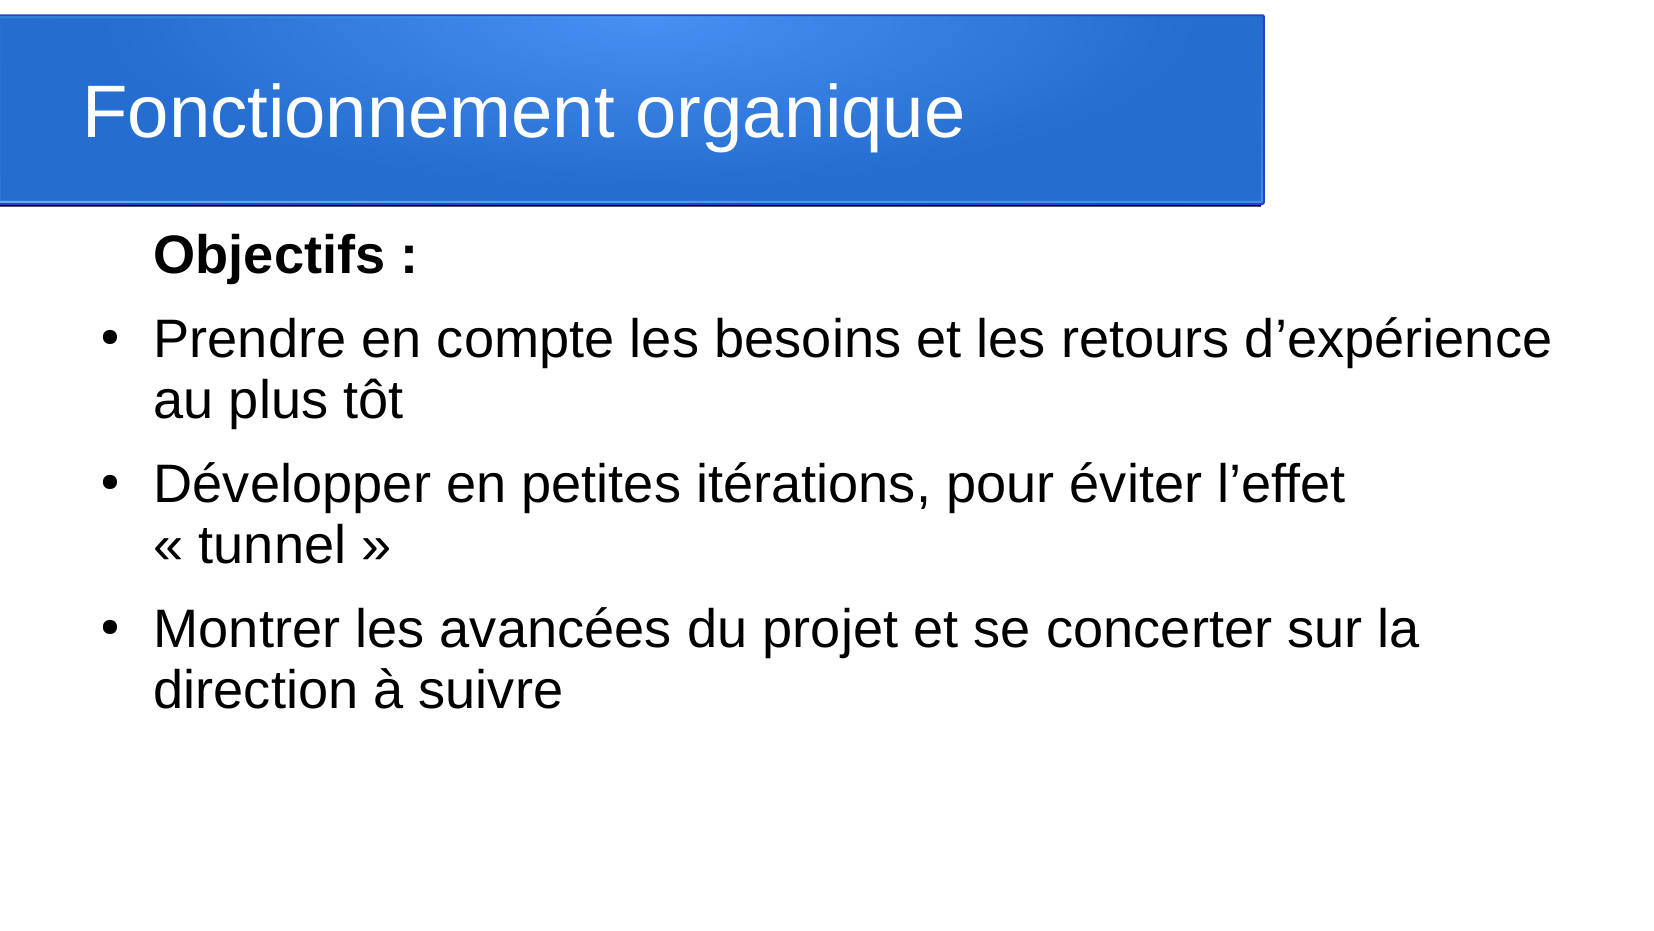

# Fonctionnement organique
Objectifs :
Prendre en compte les besoins et les retours d’expérience au plus tôt
Développer en petites itérations, pour éviter l’effet « tunnel »
Montrer les avancées du projet et se concerter sur la direction à suivre